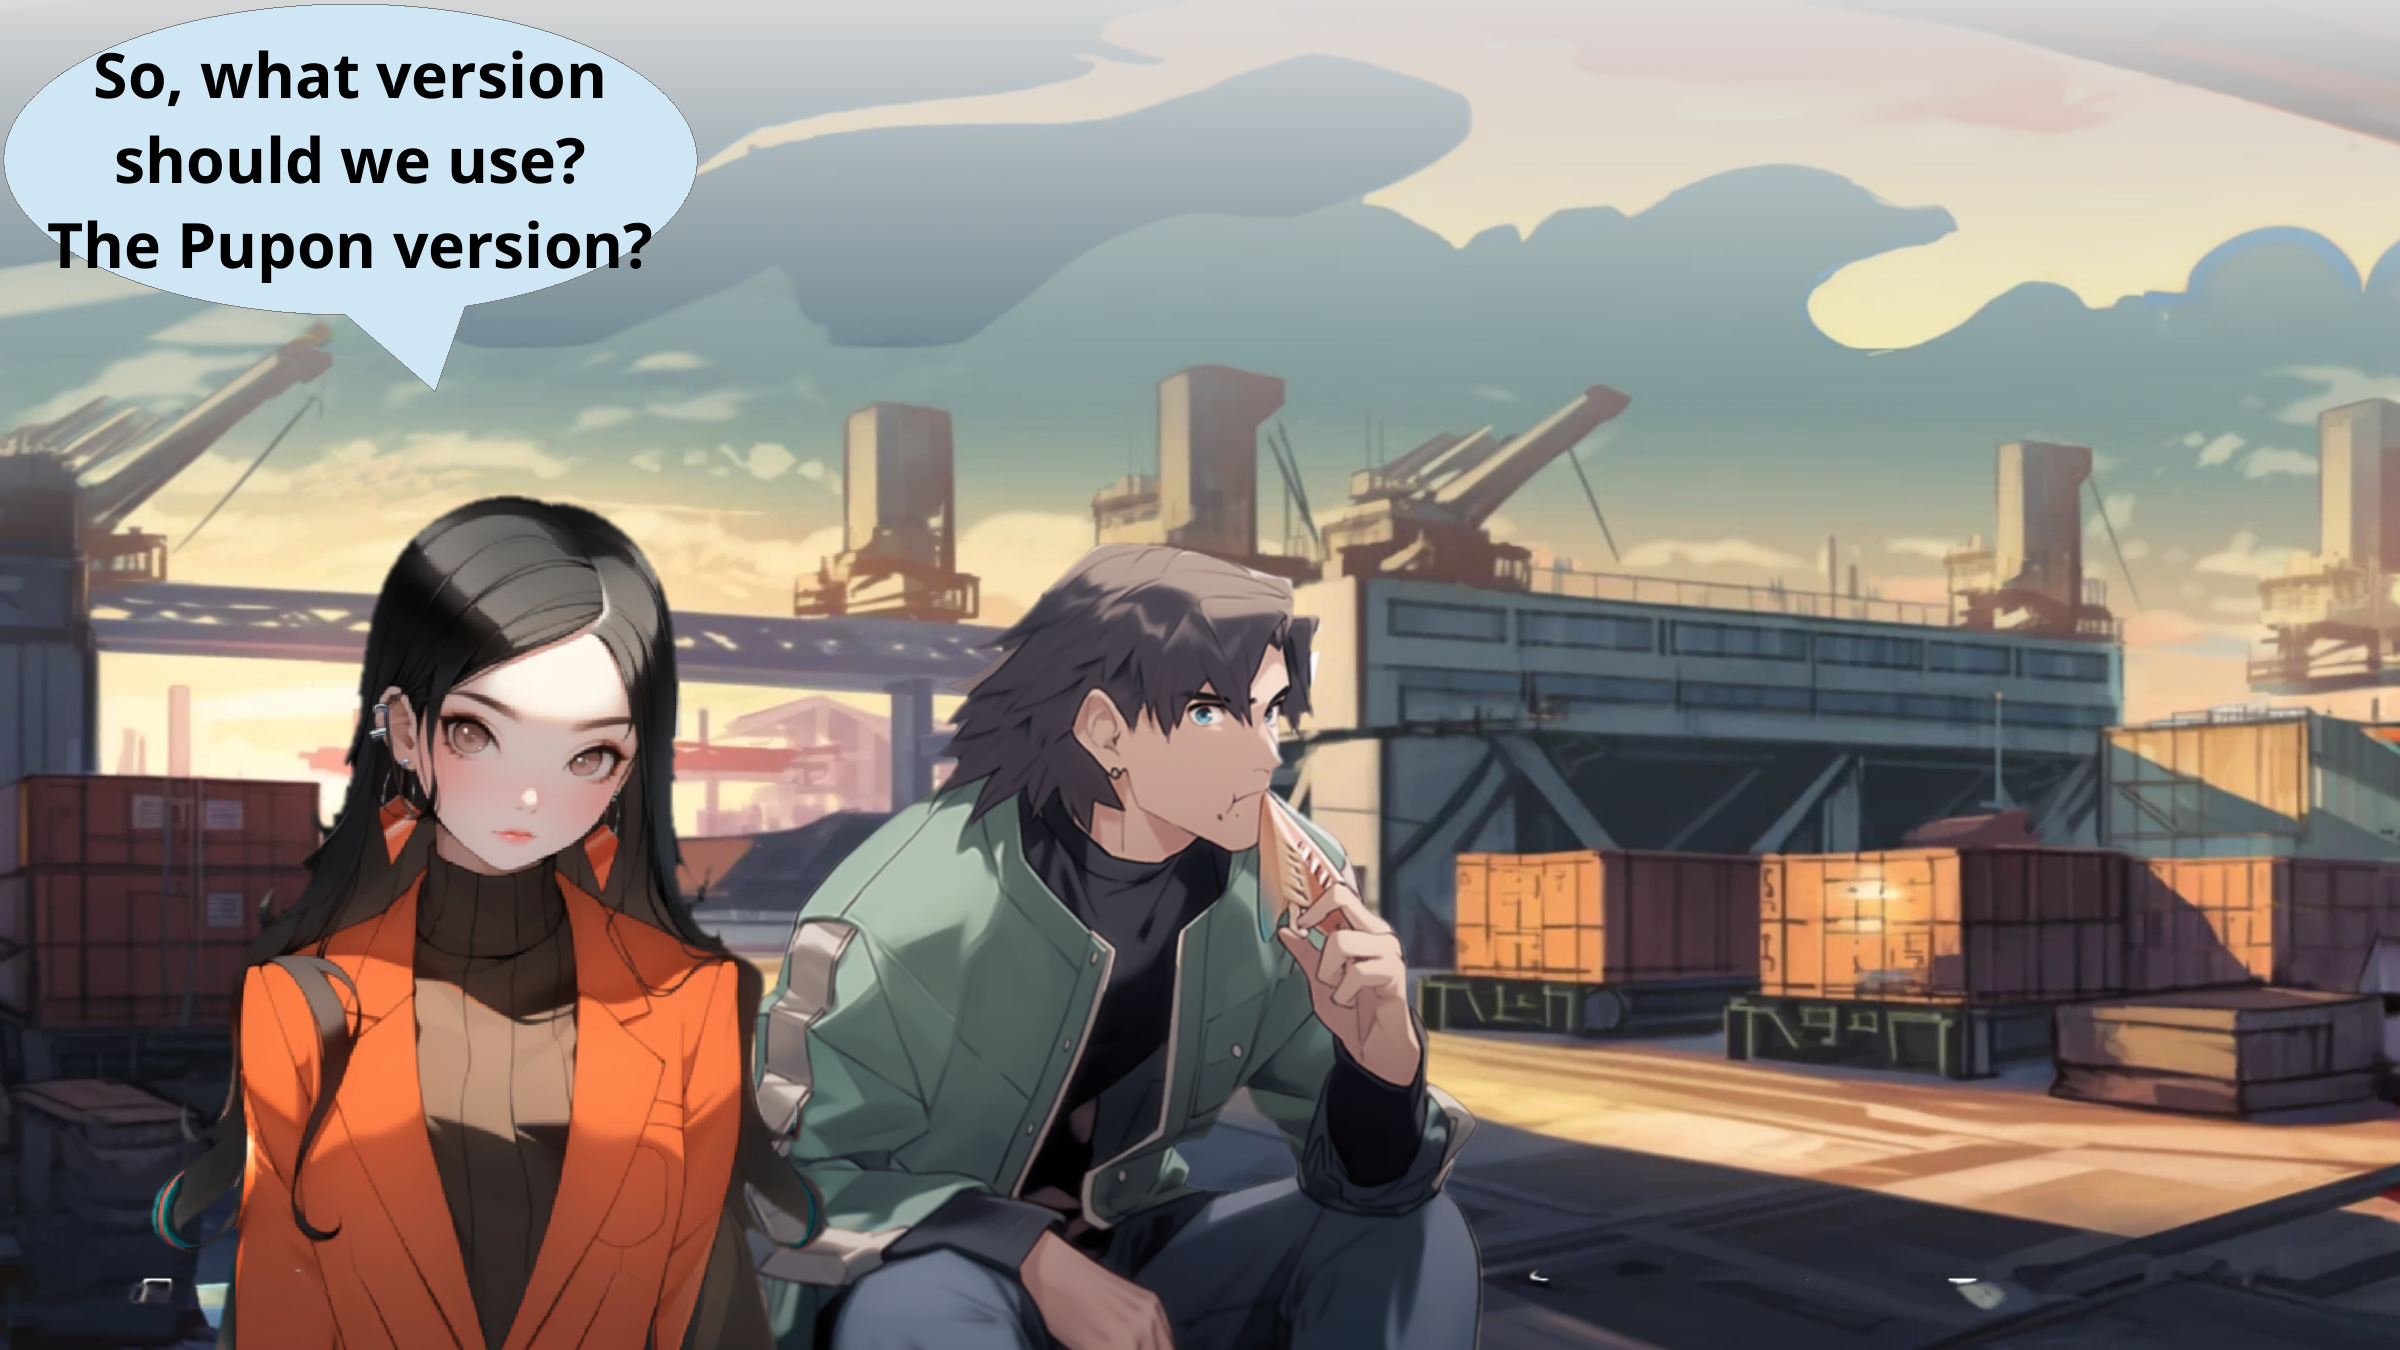

So, what version
should we use?
The Pupon version?